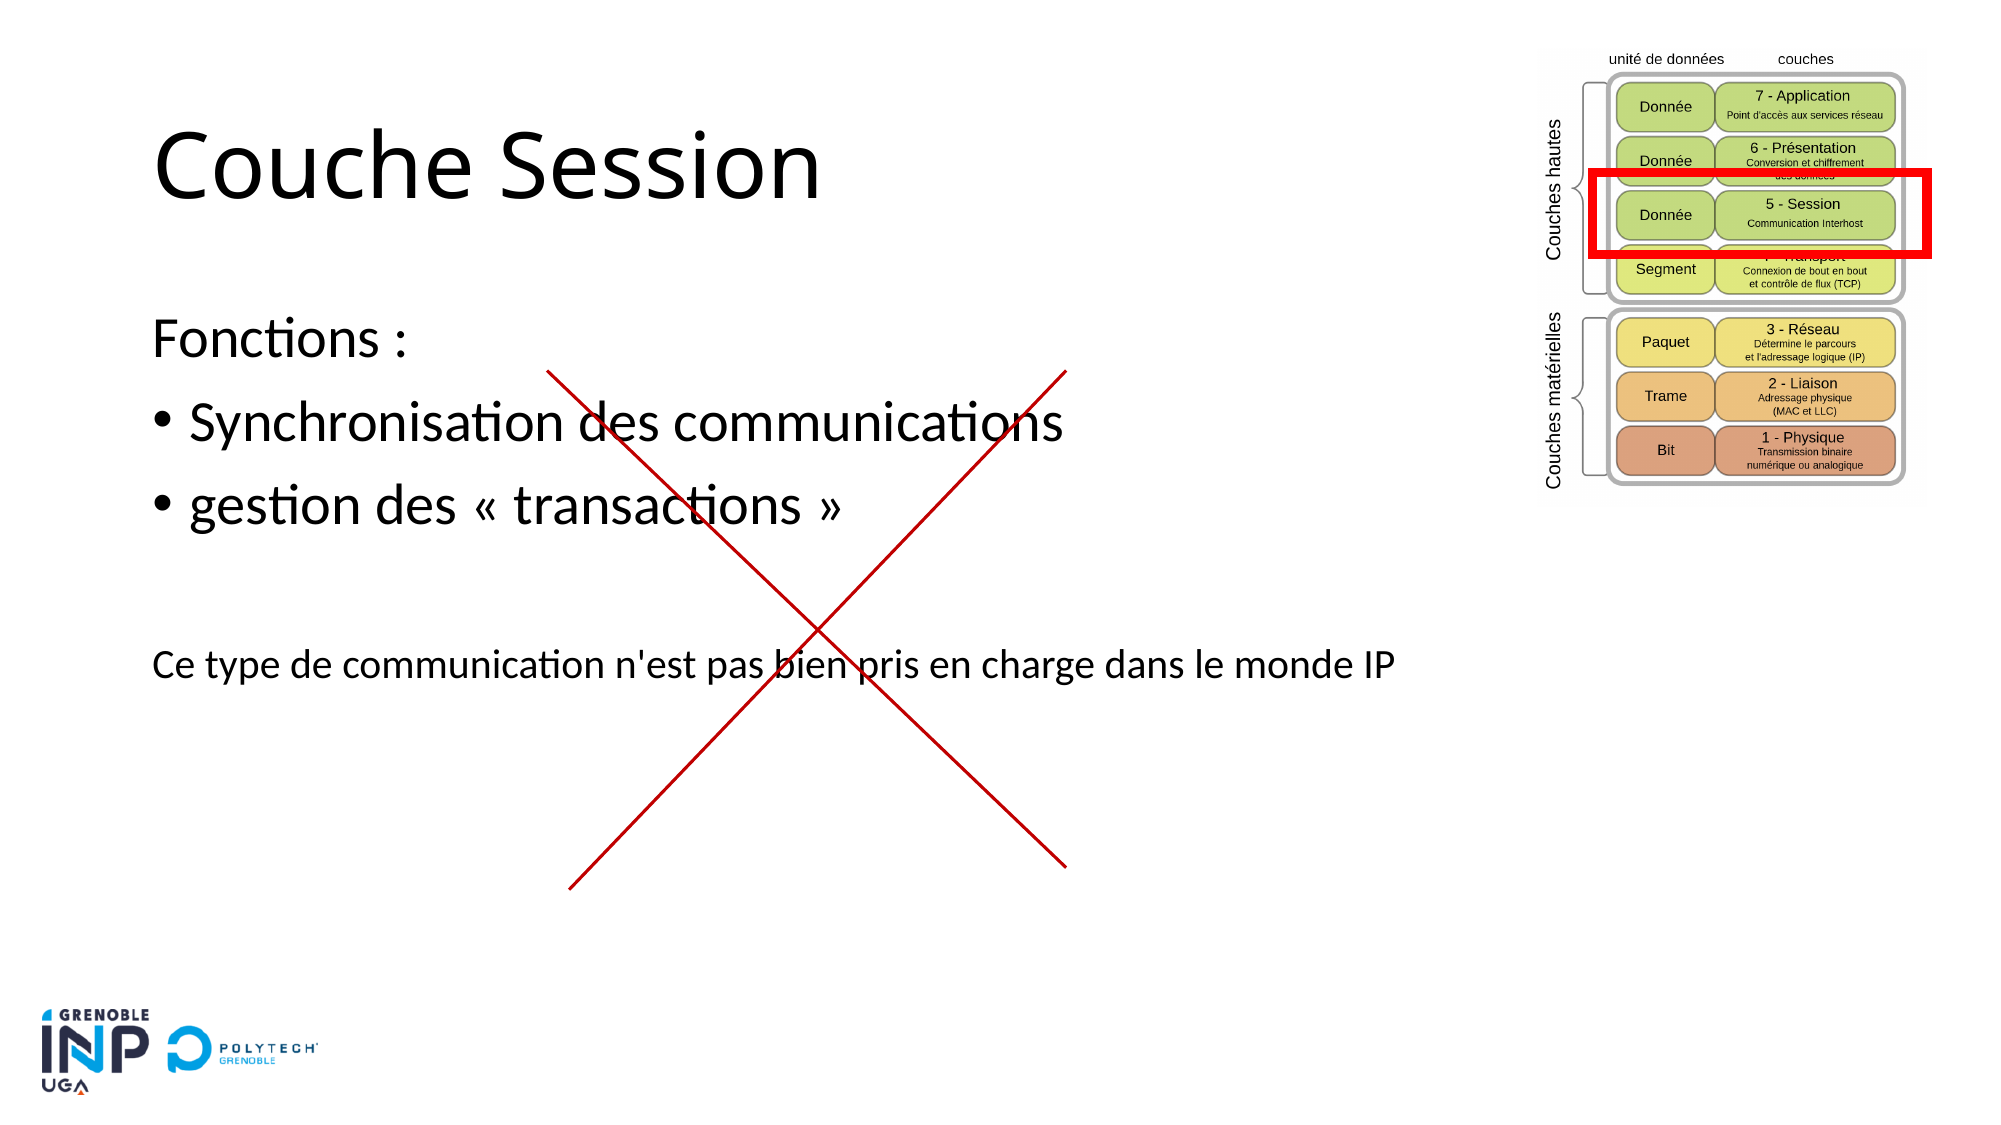

# Couche Session
Fonctions :
Synchronisation des communications
gestion des « transactions »
Ce type de communication n'est pas bien pris en charge dans le monde IP